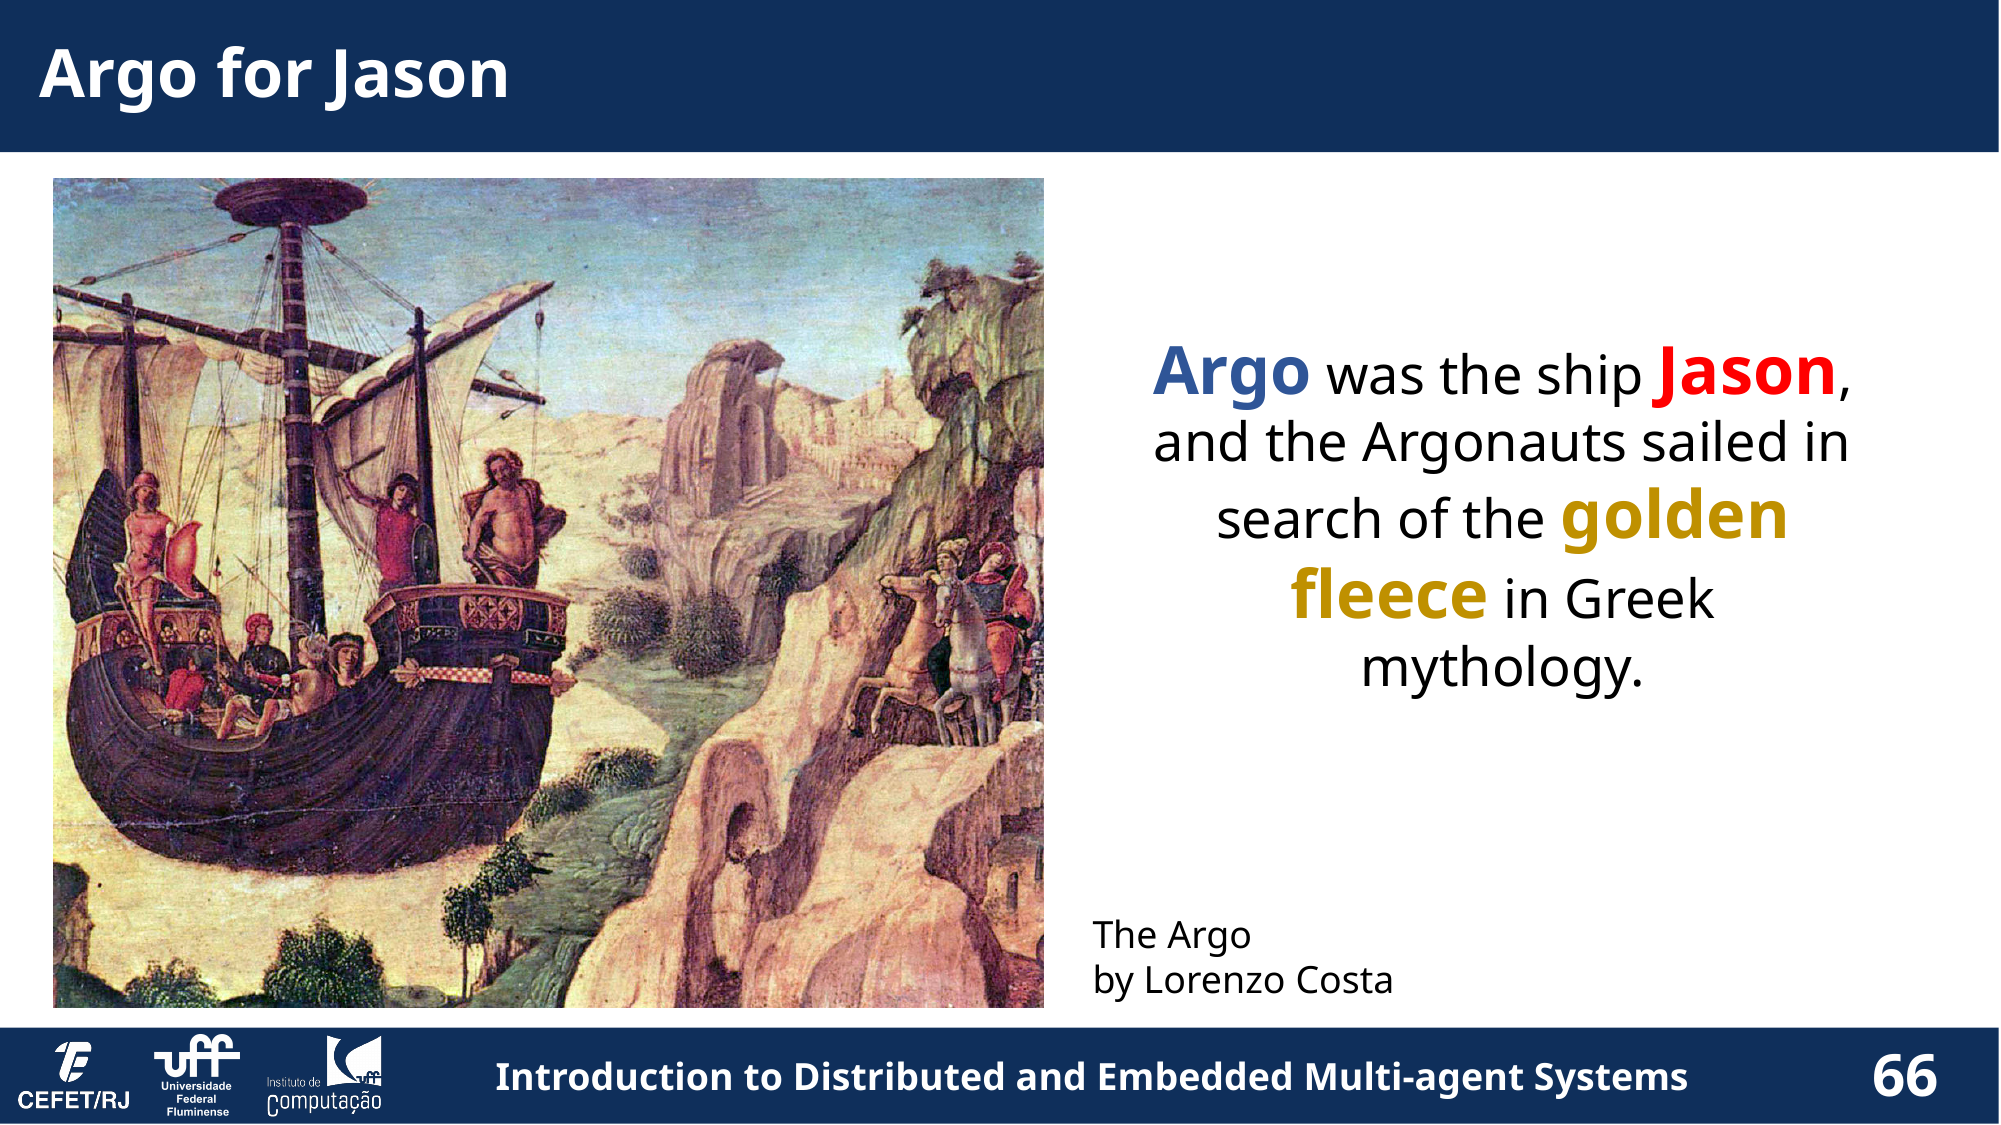

Argo for Jason
Argo was the ship Jason, and the Argonauts sailed in search of the golden fleece in Greek mythology.
The Argo
by Lorenzo Costa